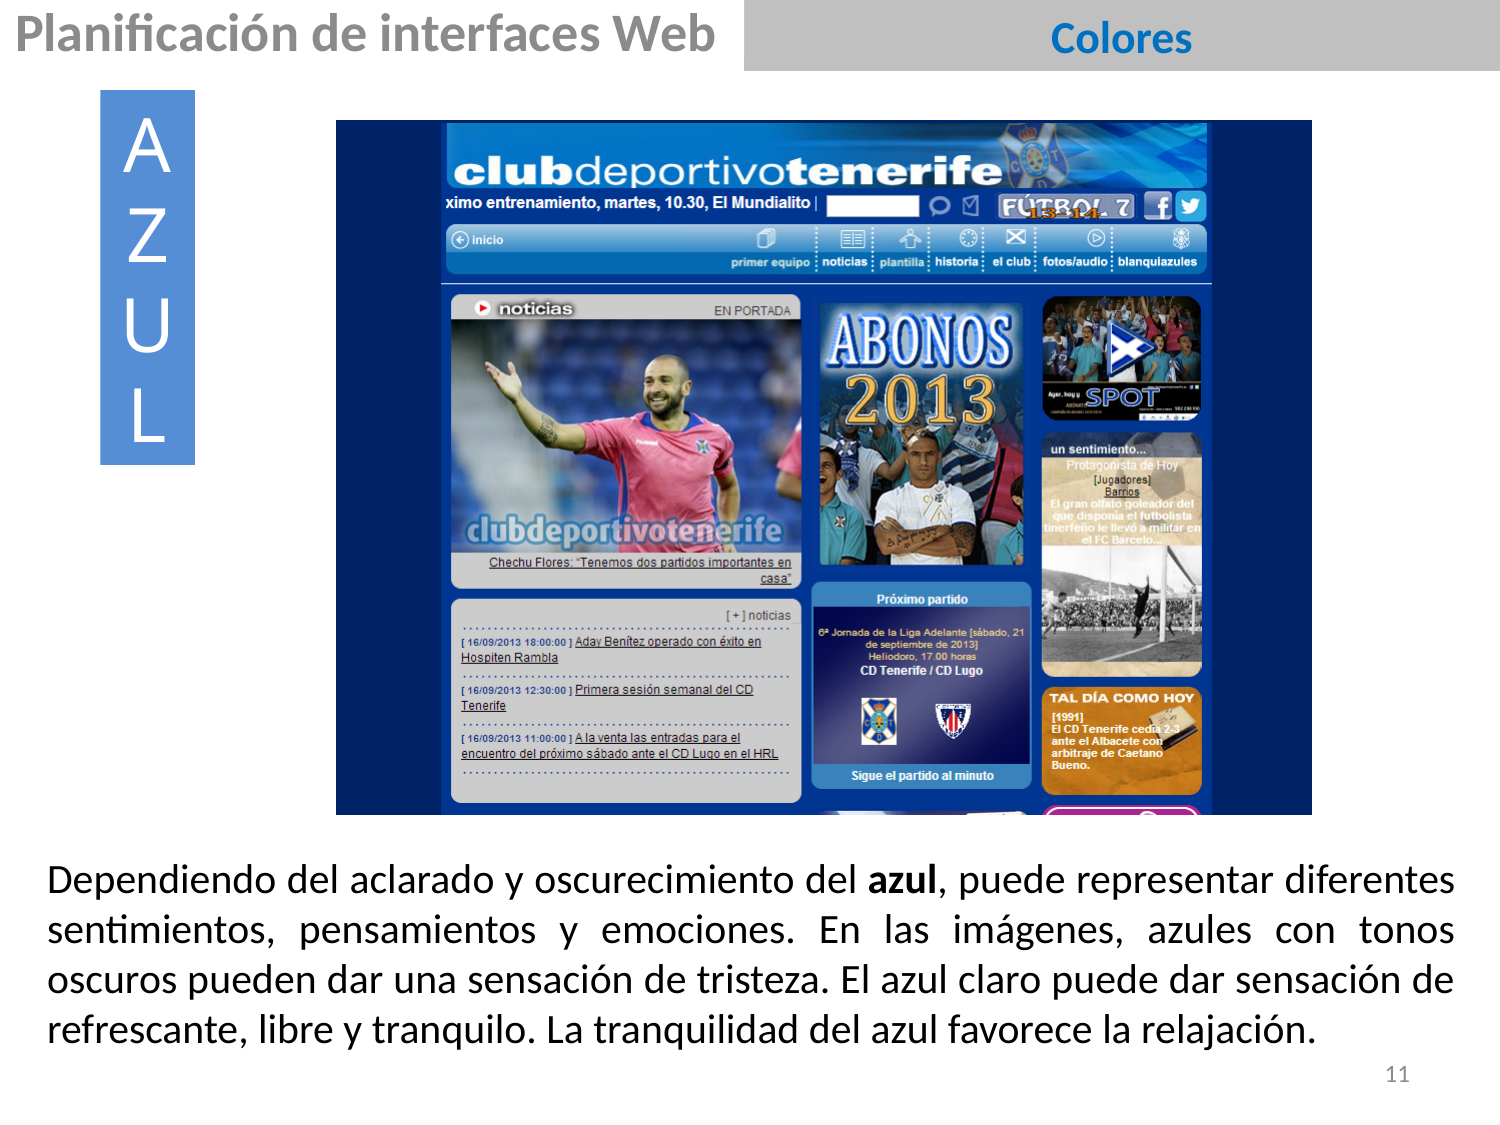

Planificación de interfaces Web
Colores
AZUL
# Dependiendo del aclarado y oscurecimiento del azul, puede representar diferentes sentimientos, pensamientos y emociones. En las imágenes, azules con tonos oscuros pueden dar una sensación de tristeza. El azul claro puede dar sensación de refrescante, libre y tranquilo. La tranquilidad del azul favorece la relajación.